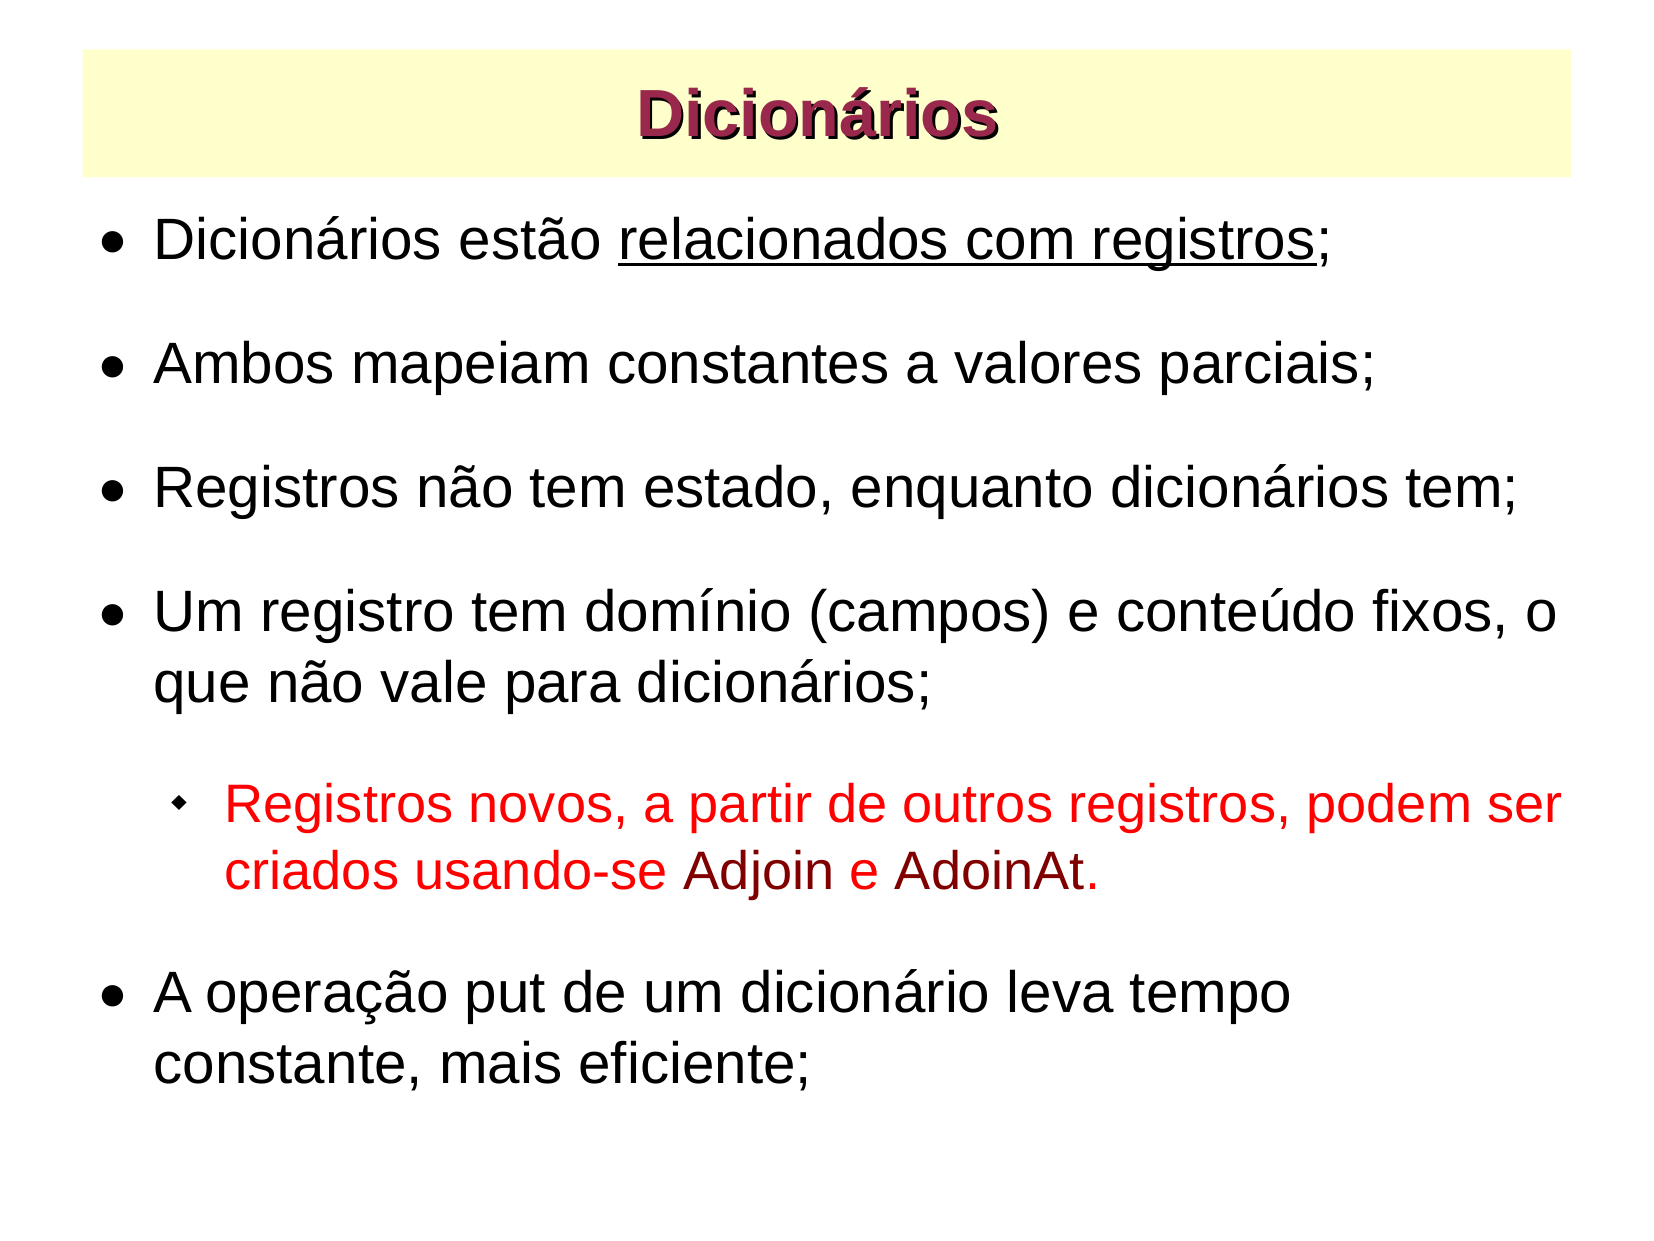

# Dicionários
Dicionários estão relacionados com registros;
Ambos mapeiam constantes a valores parciais;
Registros não tem estado, enquanto dicionários tem;
Um registro tem domínio (campos) e conteúdo fixos, o que não vale para dicionários;
Registros novos, a partir de outros registros, podem ser criados usando-se Adjoin e AdoinAt.
A operação put de um dicionário leva tempo constante, mais eficiente;